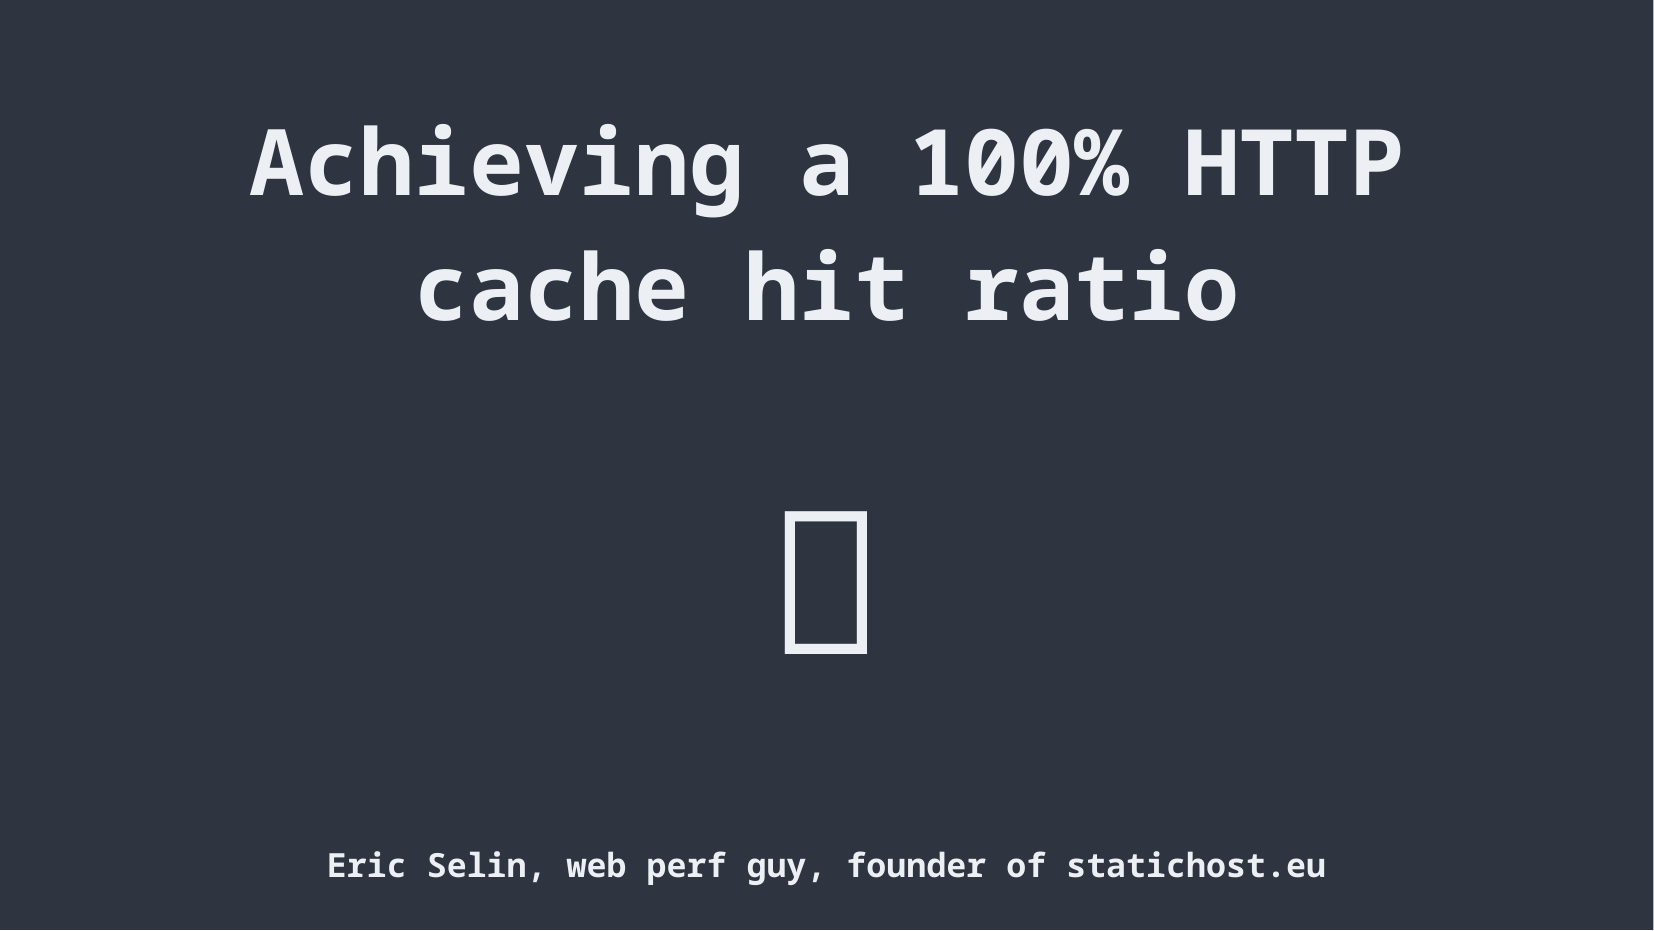

# Achieving a 100% HTTP cache hit ratio
🤯
Eric Selin, web perf guy, founder of statichost.eu